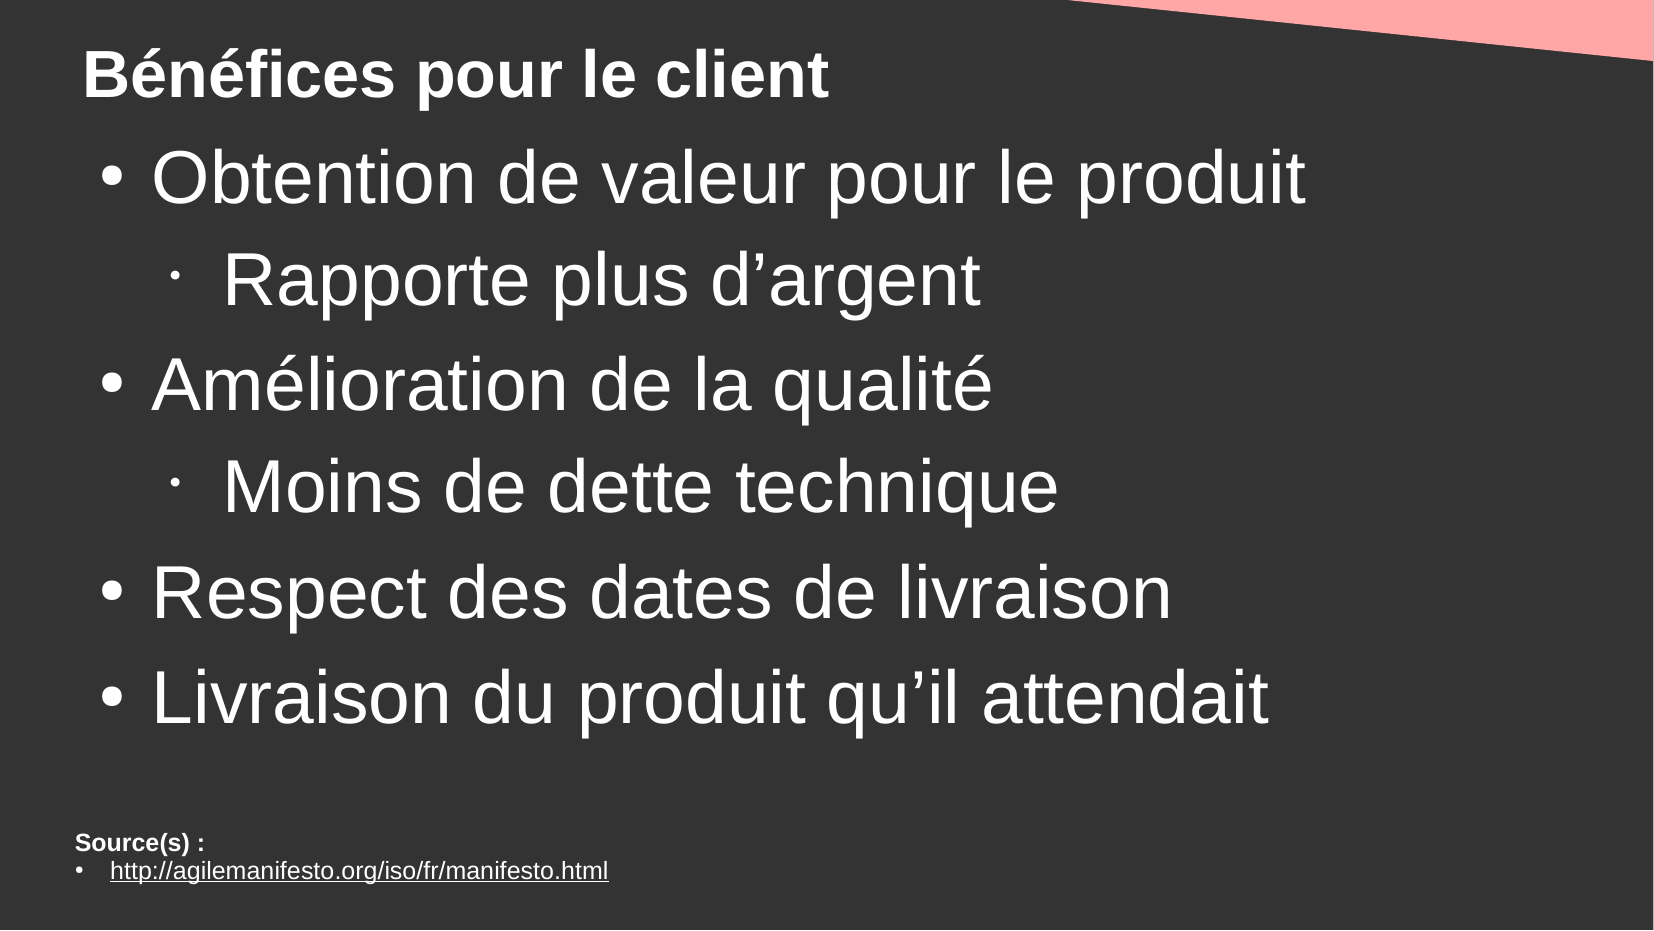

# Bénéfices pour le client
Obtention de valeur pour le produit
Rapporte plus d’argent
Amélioration de la qualité
Moins de dette technique
Respect des dates de livraison
Livraison du produit qu’il attendait
Source(s) :
http://agilemanifesto.org/iso/fr/manifesto.html